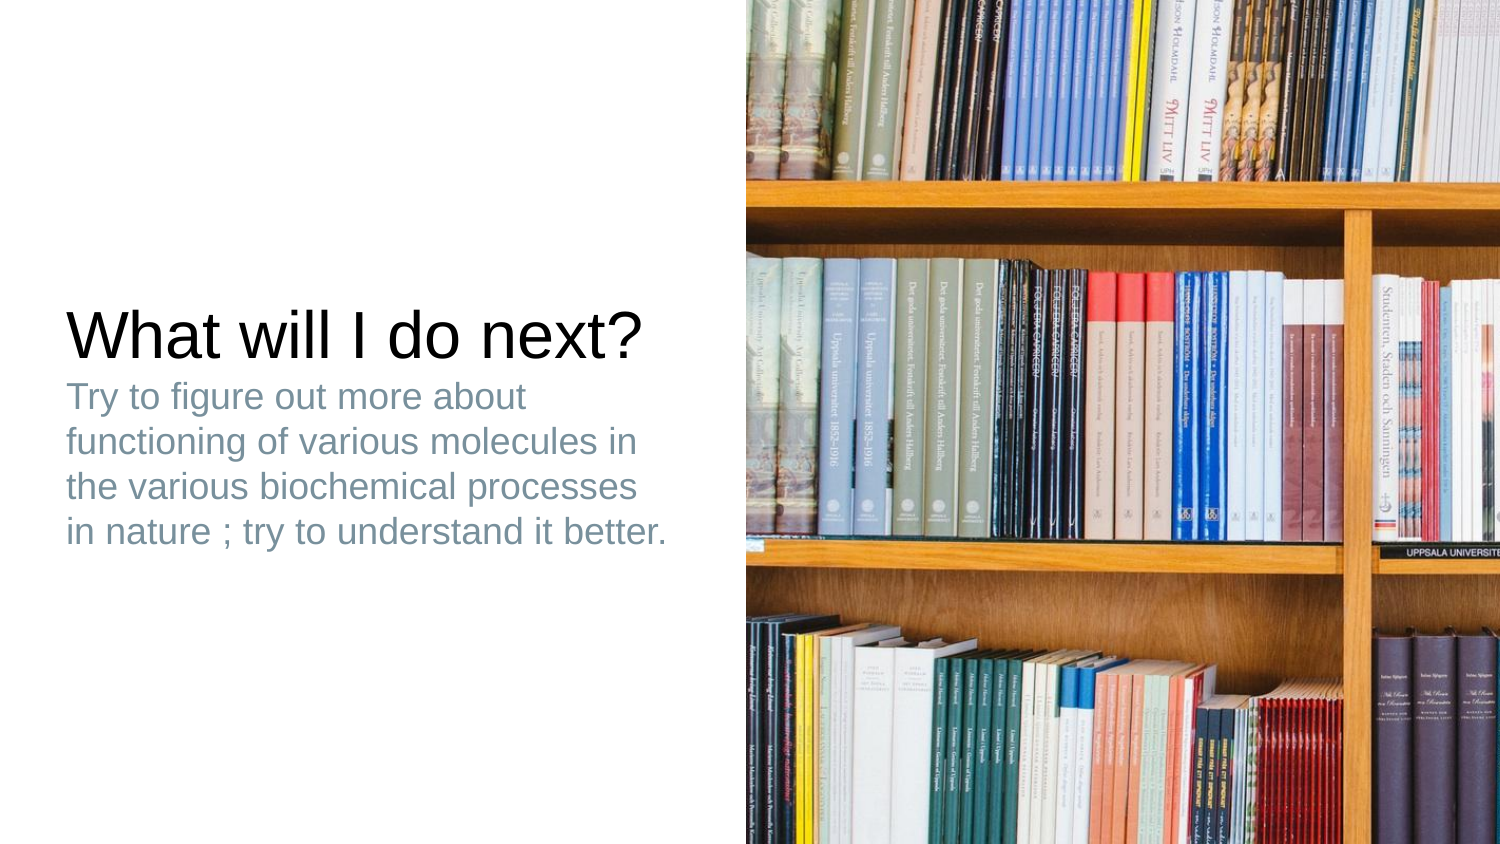

# What will I do next? Try to figure out more about functioning of various molecules in the various biochemical processes in nature ; try to understand it better.